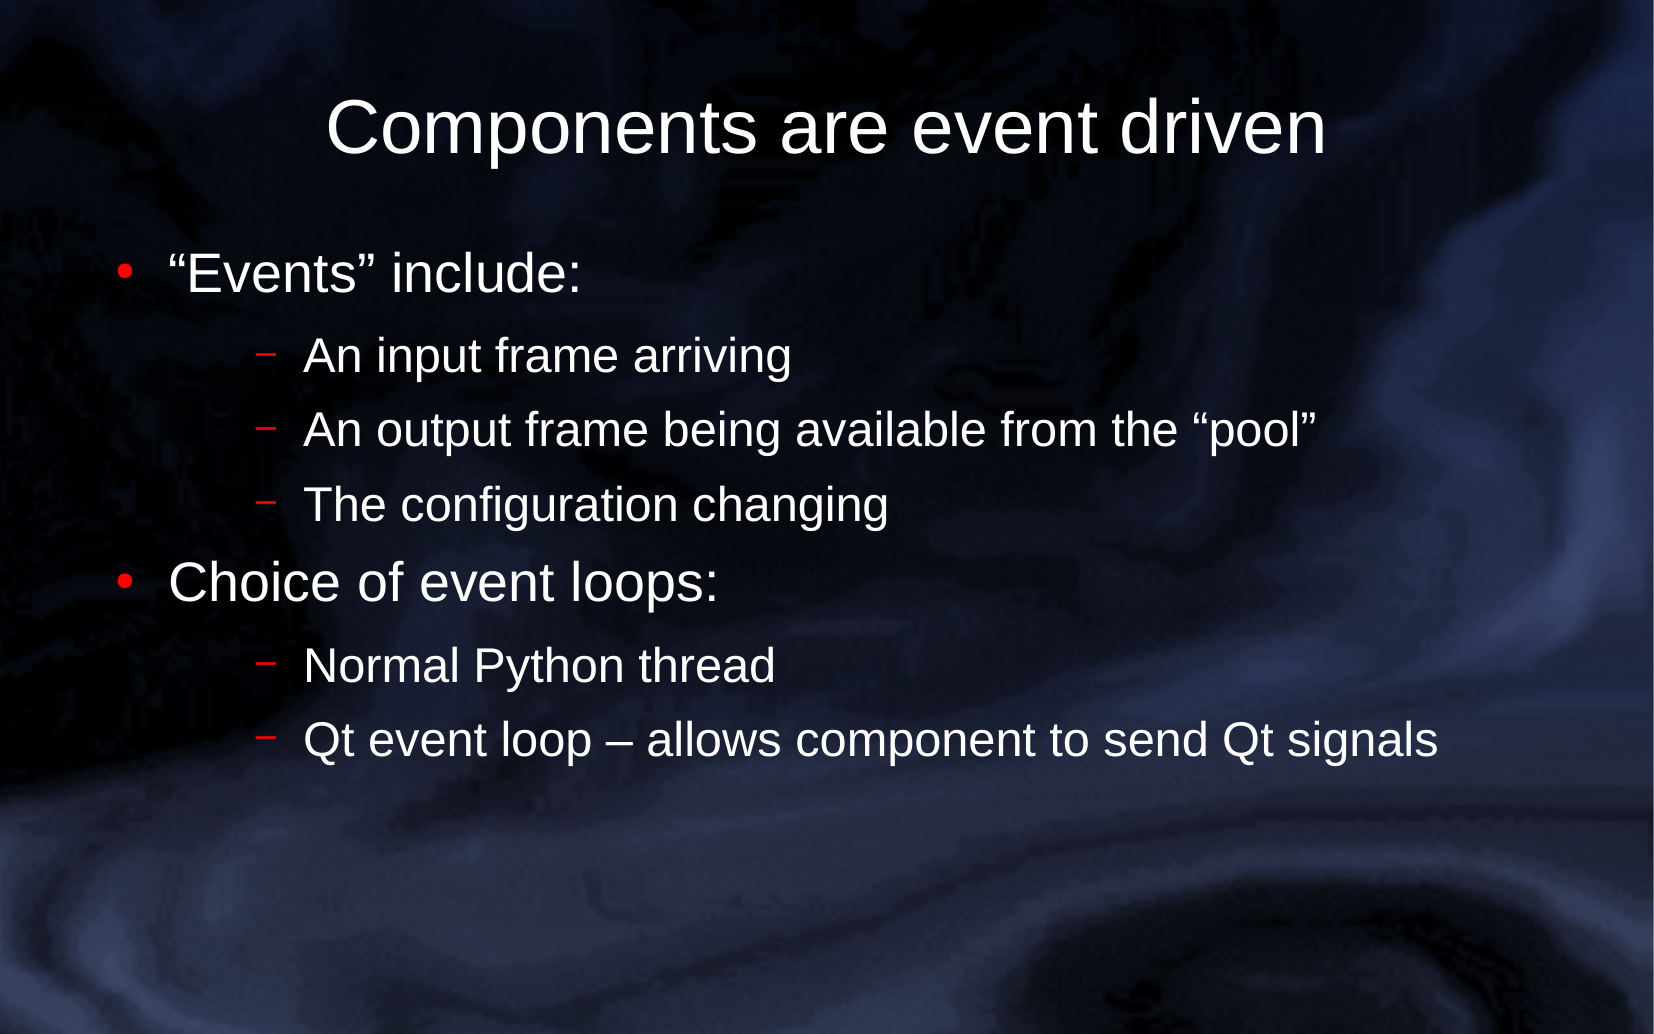

# Components are event driven
“Events” include:
An input frame arriving
An output frame being available from the “pool”
The configuration changing
Choice of event loops:
Normal Python thread
Qt event loop – allows component to send Qt signals